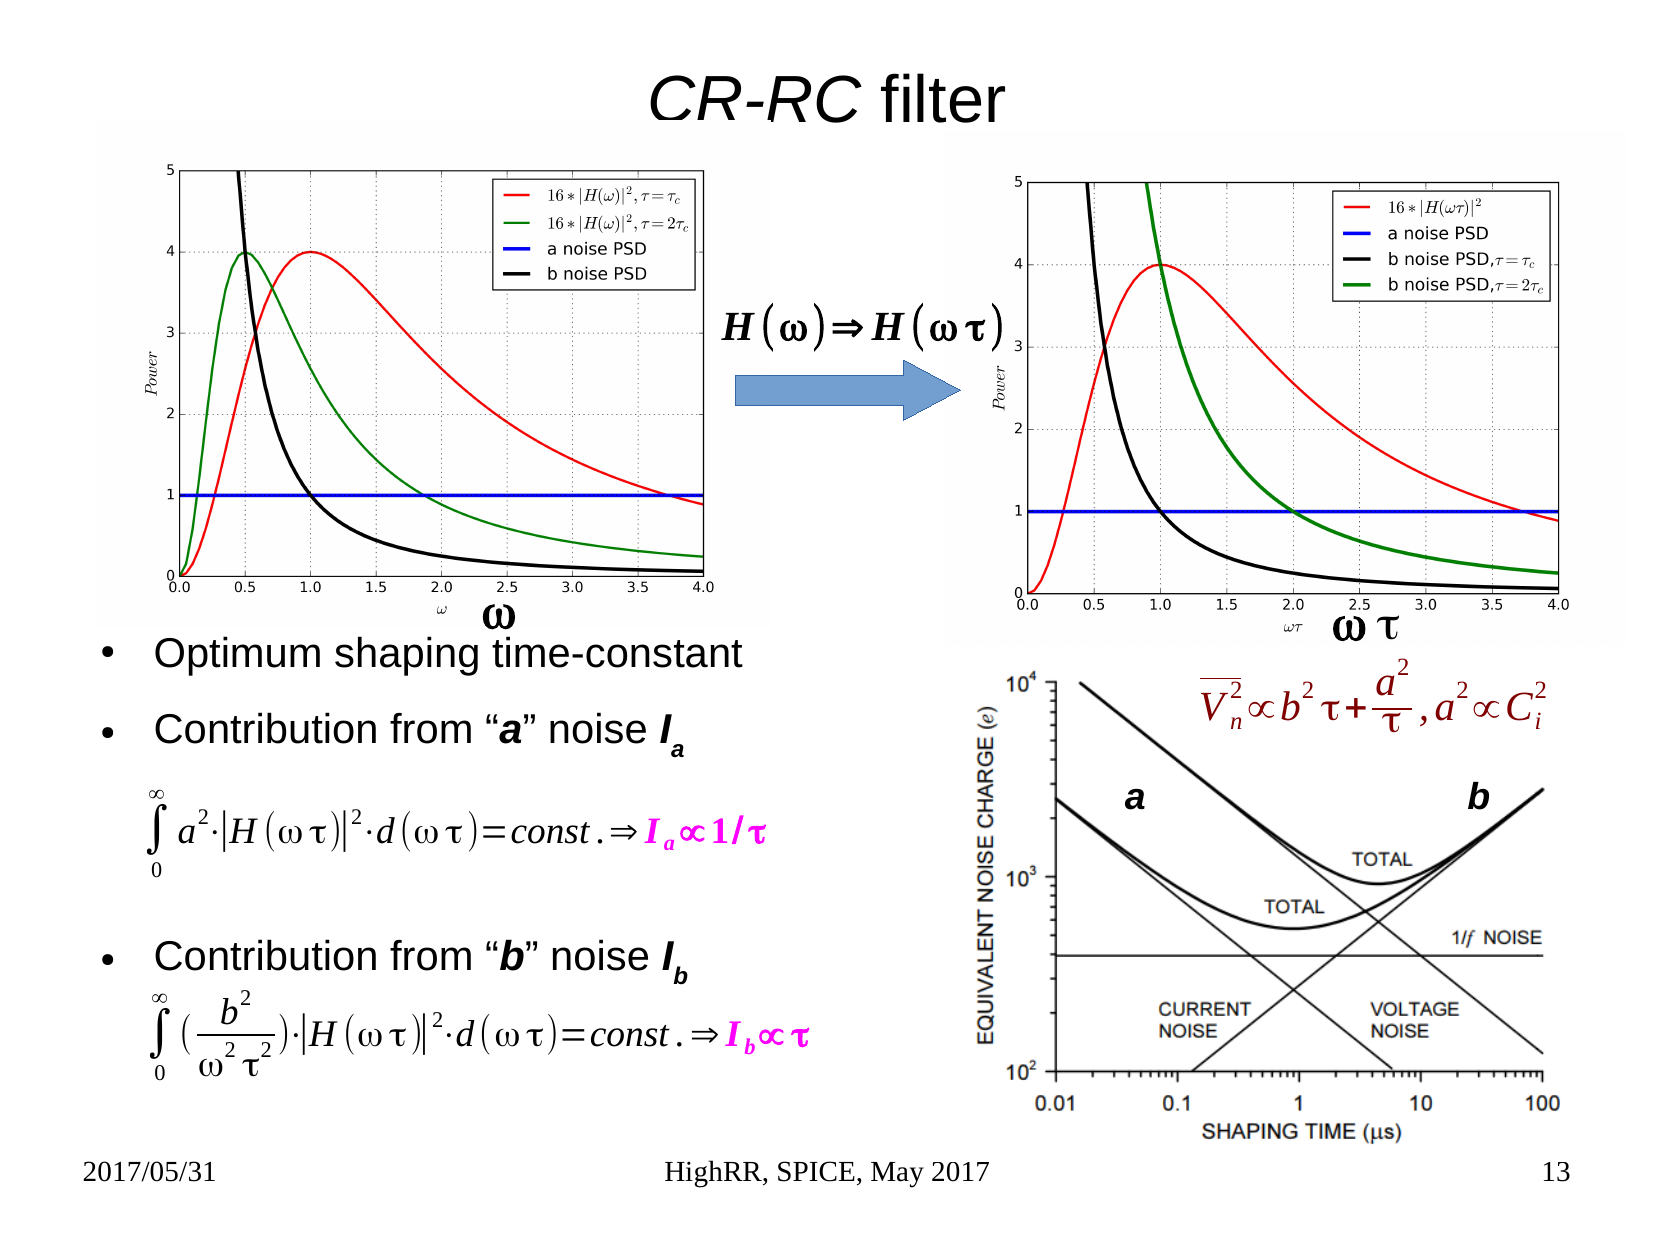

# CR-RC filter
Optimum shaping time-constant
Contribution from “a” noise Ia
Contribution from “b” noise Ib
a
b
2017/05/31
HighRR, SPICE, May 2017
13